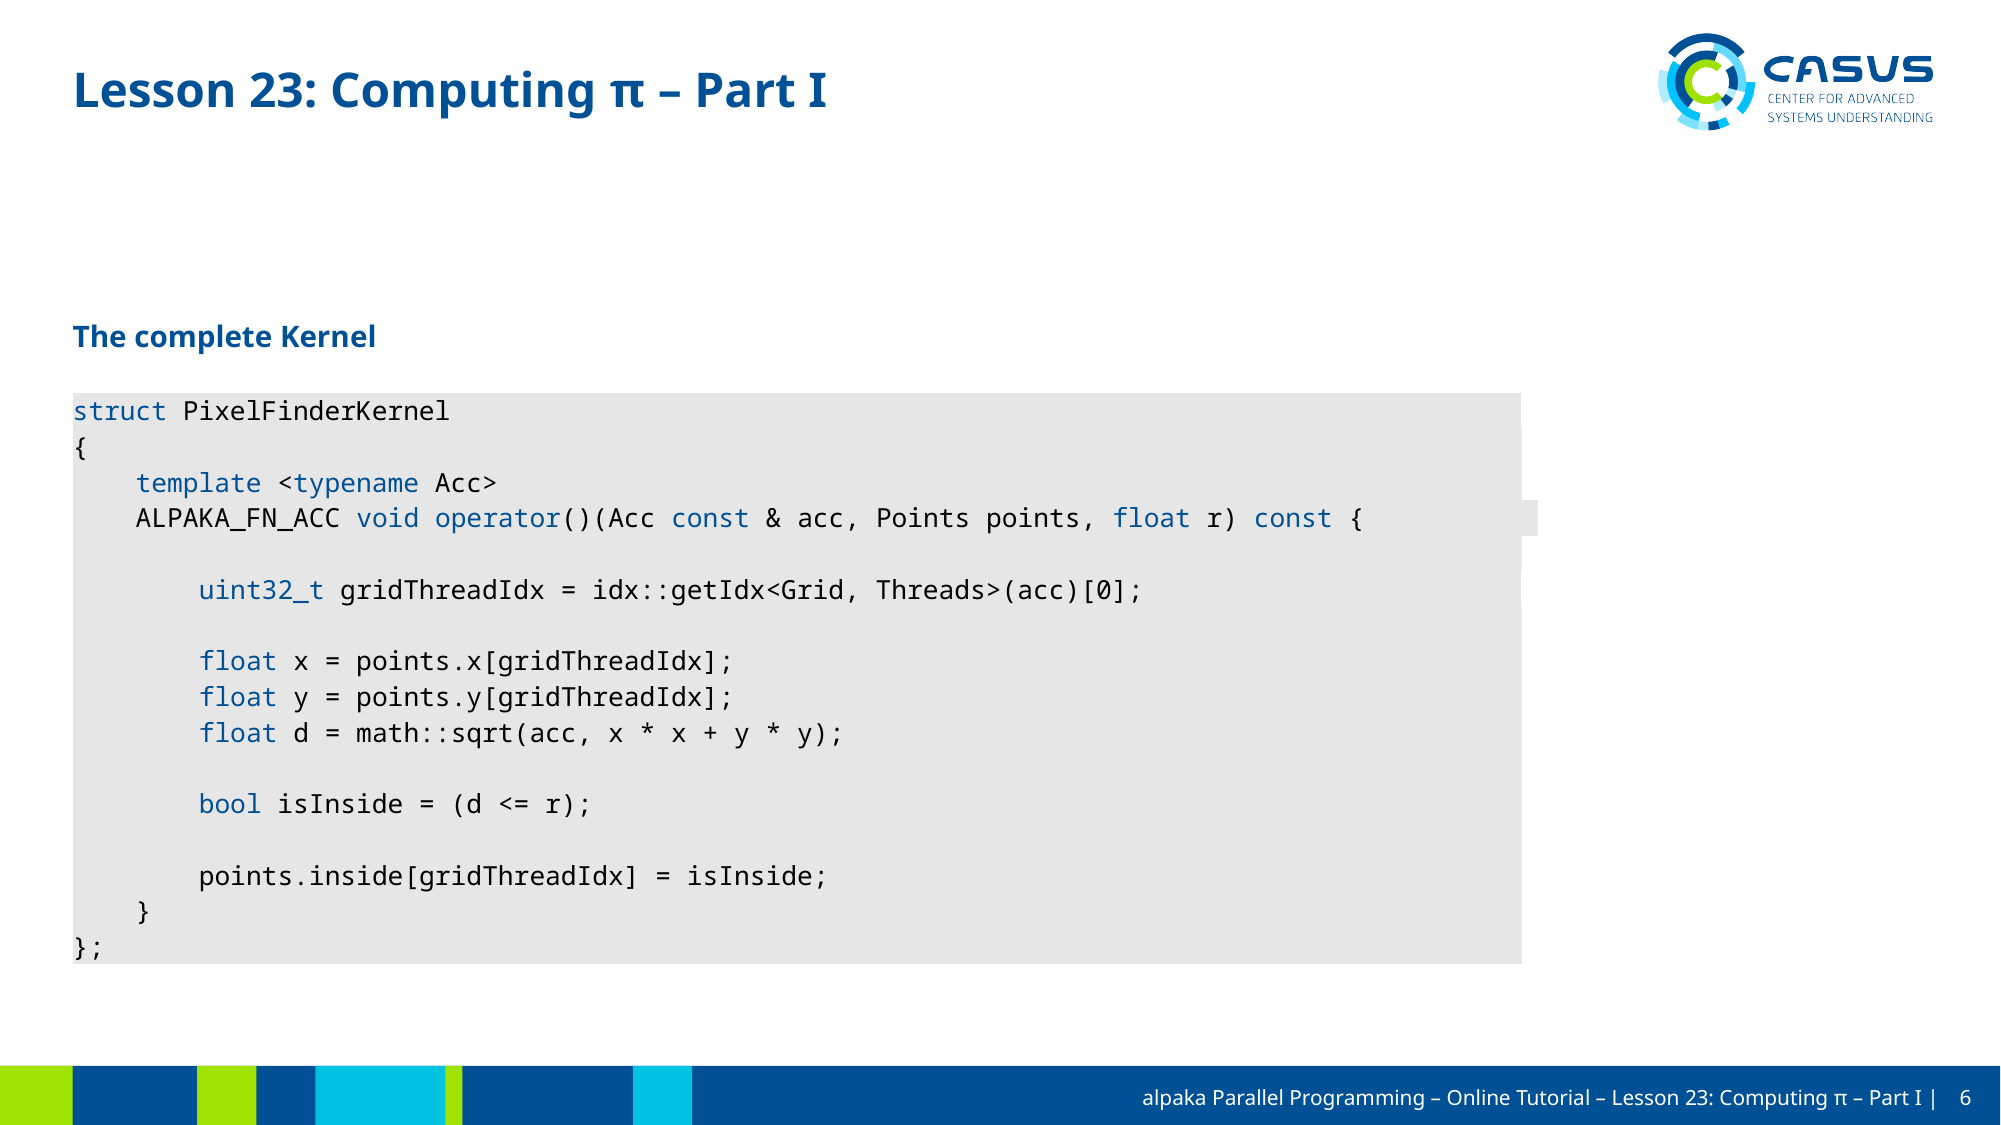

# Lesson 23: Computing π – Part I
The complete Kernel
struct PixelFinderKernel
{
 template <typename Acc>
 ALPAKA_FN_ACC void operator()(Acc const & acc, Points points, float r) const {
 uint32_t gridThreadIdx = idx::getIdx<Grid, Threads>(acc)[0];
 float x = points.x[gridThreadIdx];
 float y = points.y[gridThreadIdx];
 float d = math::sqrt(acc, x * x + y * y);
 bool isInside = (d <= r);
 points.inside[gridThreadIdx] = isInside;
 }
};
alpaka Parallel Programming – Online Tutorial – Lesson 23: Computing π – Part I
6